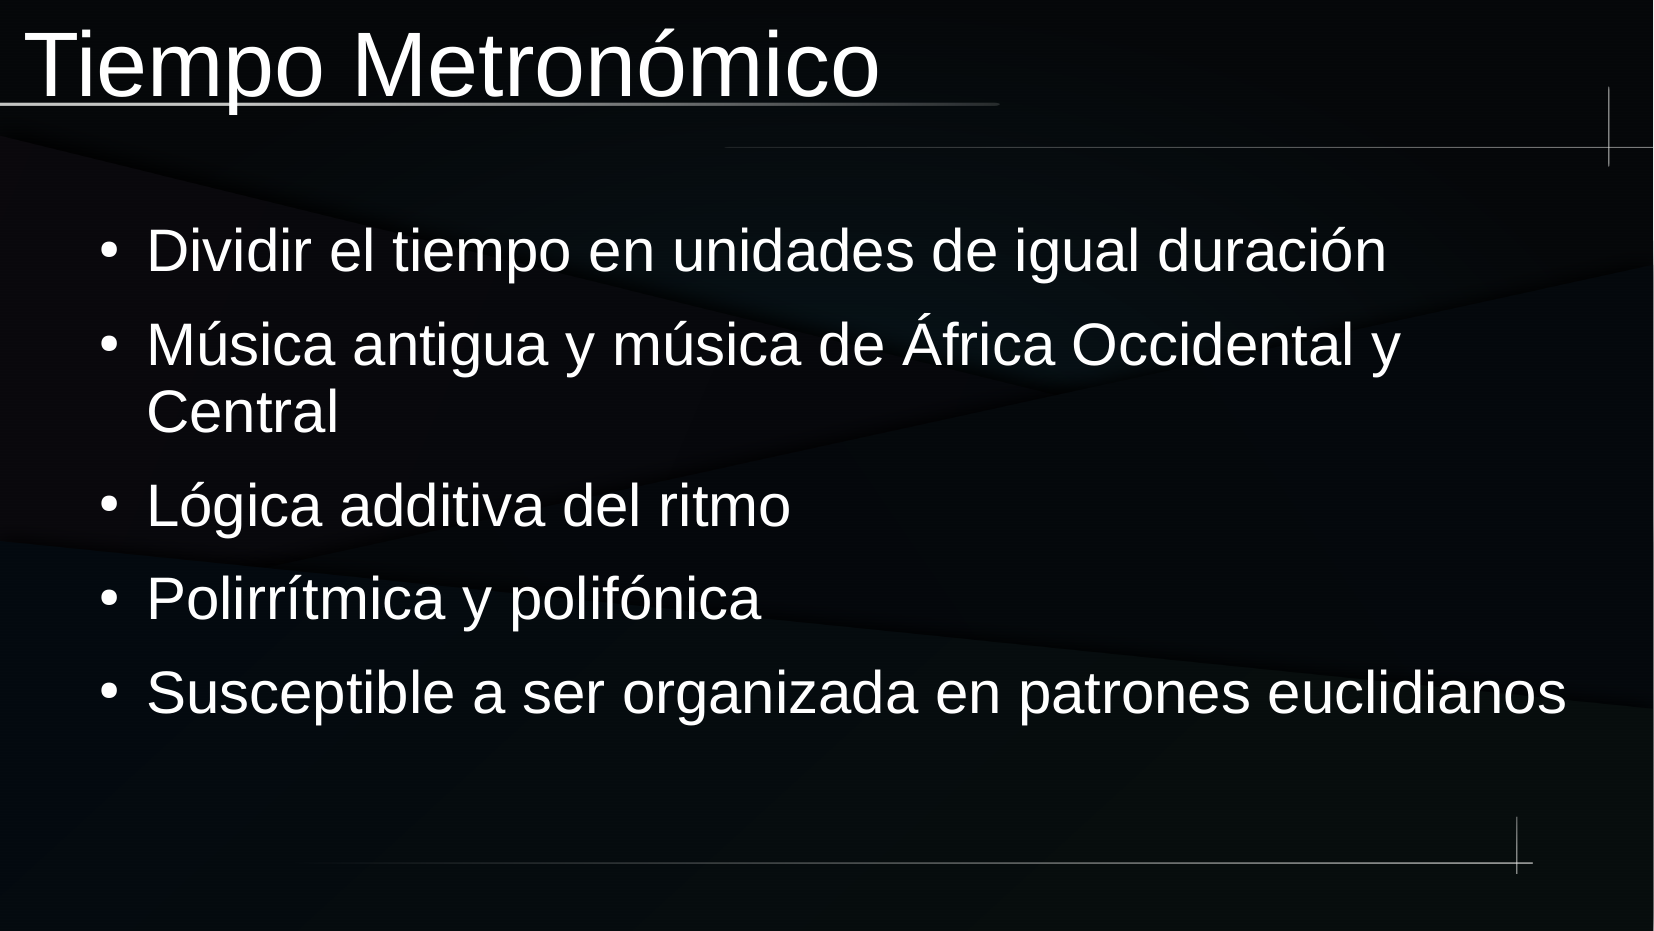

# Tiempo Metronómico
Dividir el tiempo en unidades de igual duración
Música antigua y música de África Occidental y Central
Lógica additiva del ritmo
Polirrítmica y polifónica
Susceptible a ser organizada en patrones euclidianos